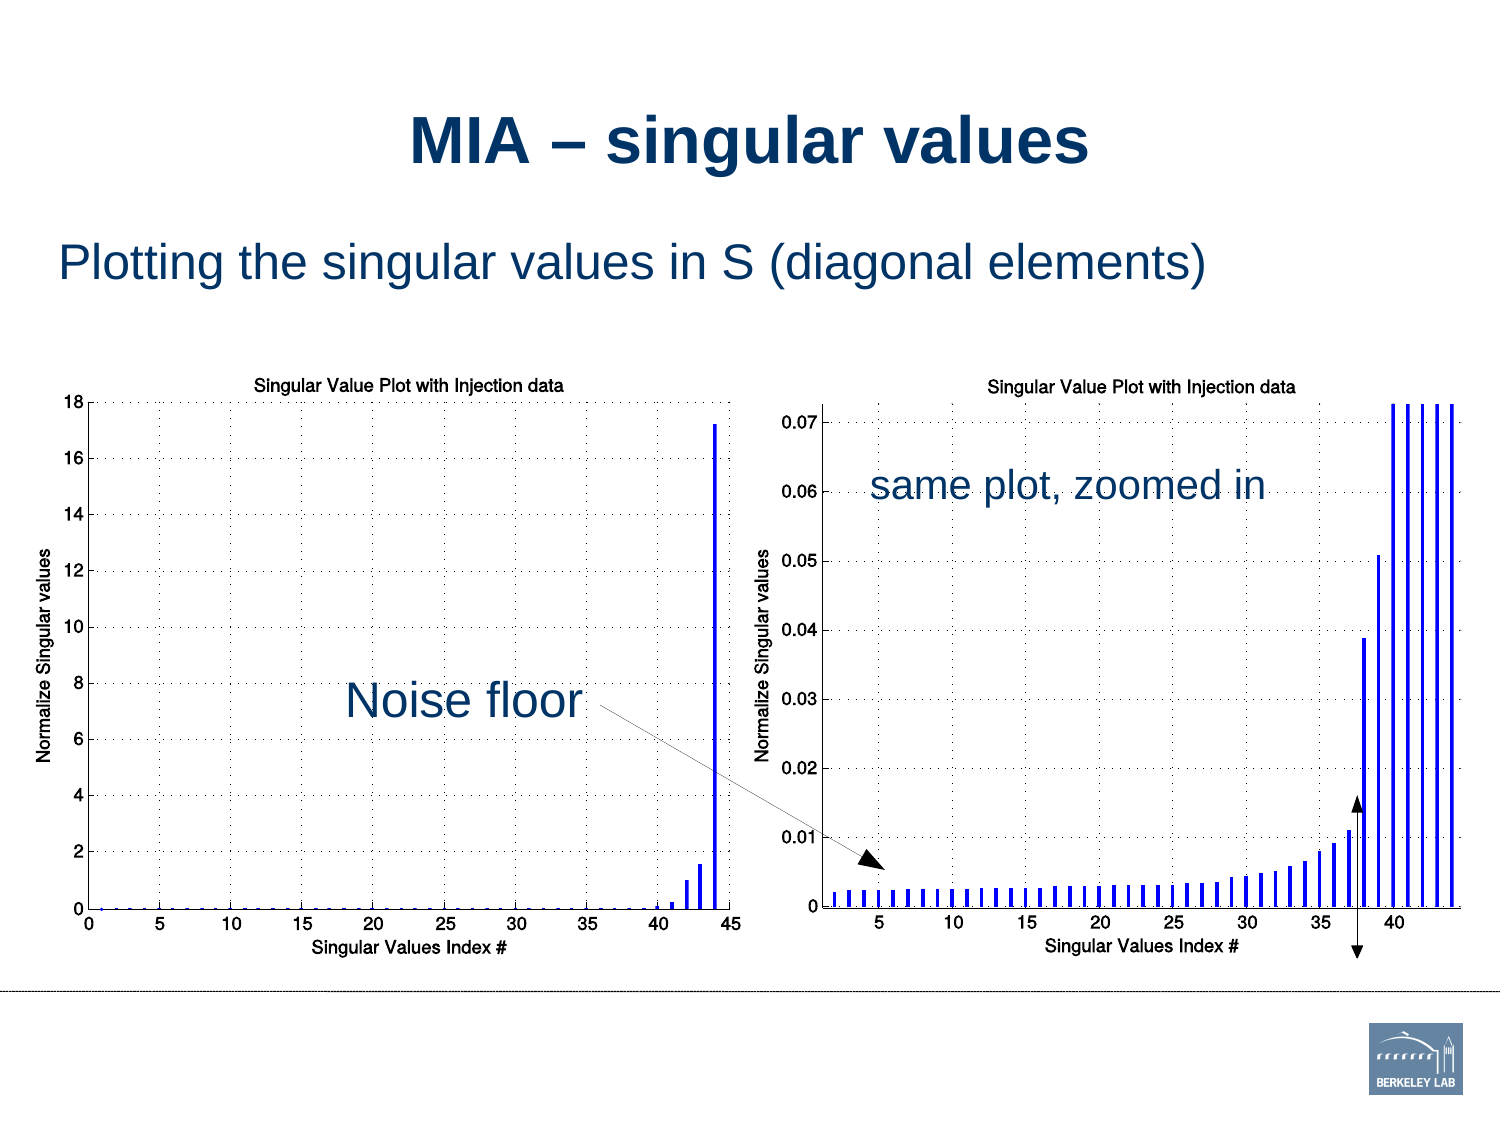

# MIA – singular values
Plotting the singular values in S (diagonal elements)
same plot, zoomed in
Noise floor